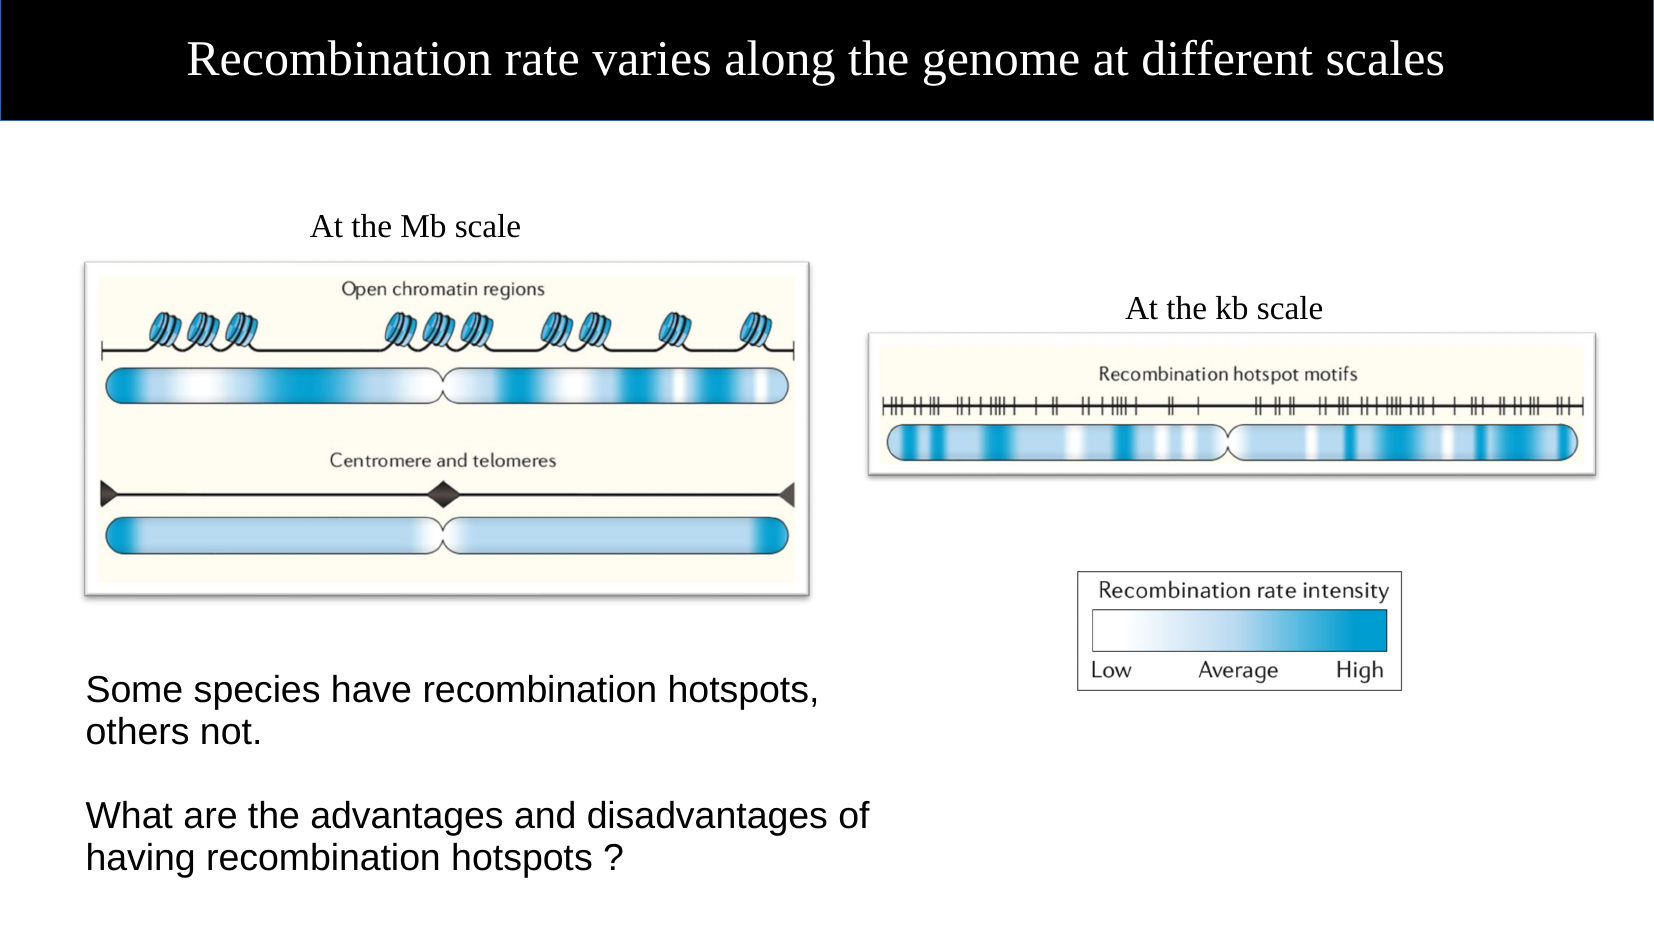

Recombination rate varies along the genome at different scales
Expérience pilote
Analyses
At the Mb scale
At the kb scale
Some species have recombination hotspots, others not.
What are the advantages and disadvantages of having recombination hotspots ?